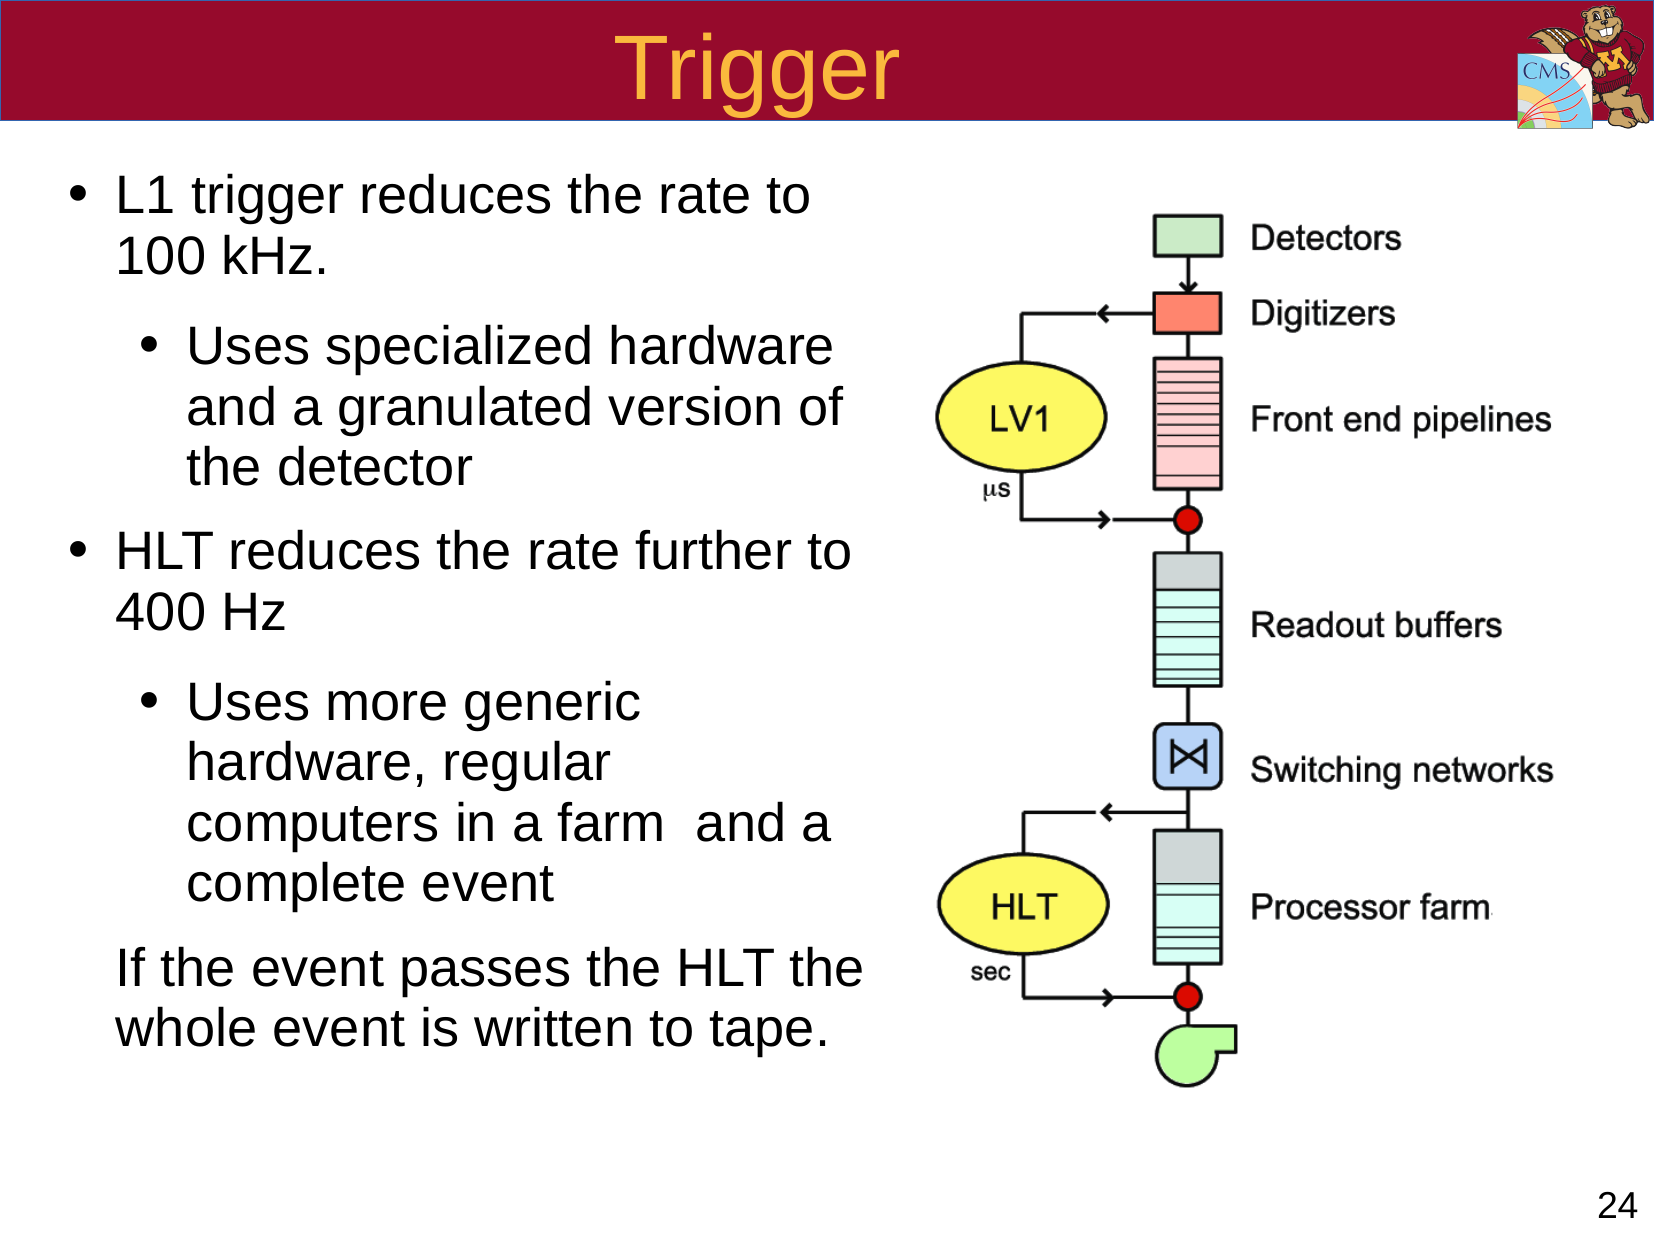

# Trigger
L1 trigger reduces the rate to 100 kHz.
Uses specialized hardware and a granulated version of the detector
HLT reduces the rate further to 400 Hz
Uses more generic hardware, regular computers in a farm and a complete event
If the event passes the HLT the whole event is written to tape.
24